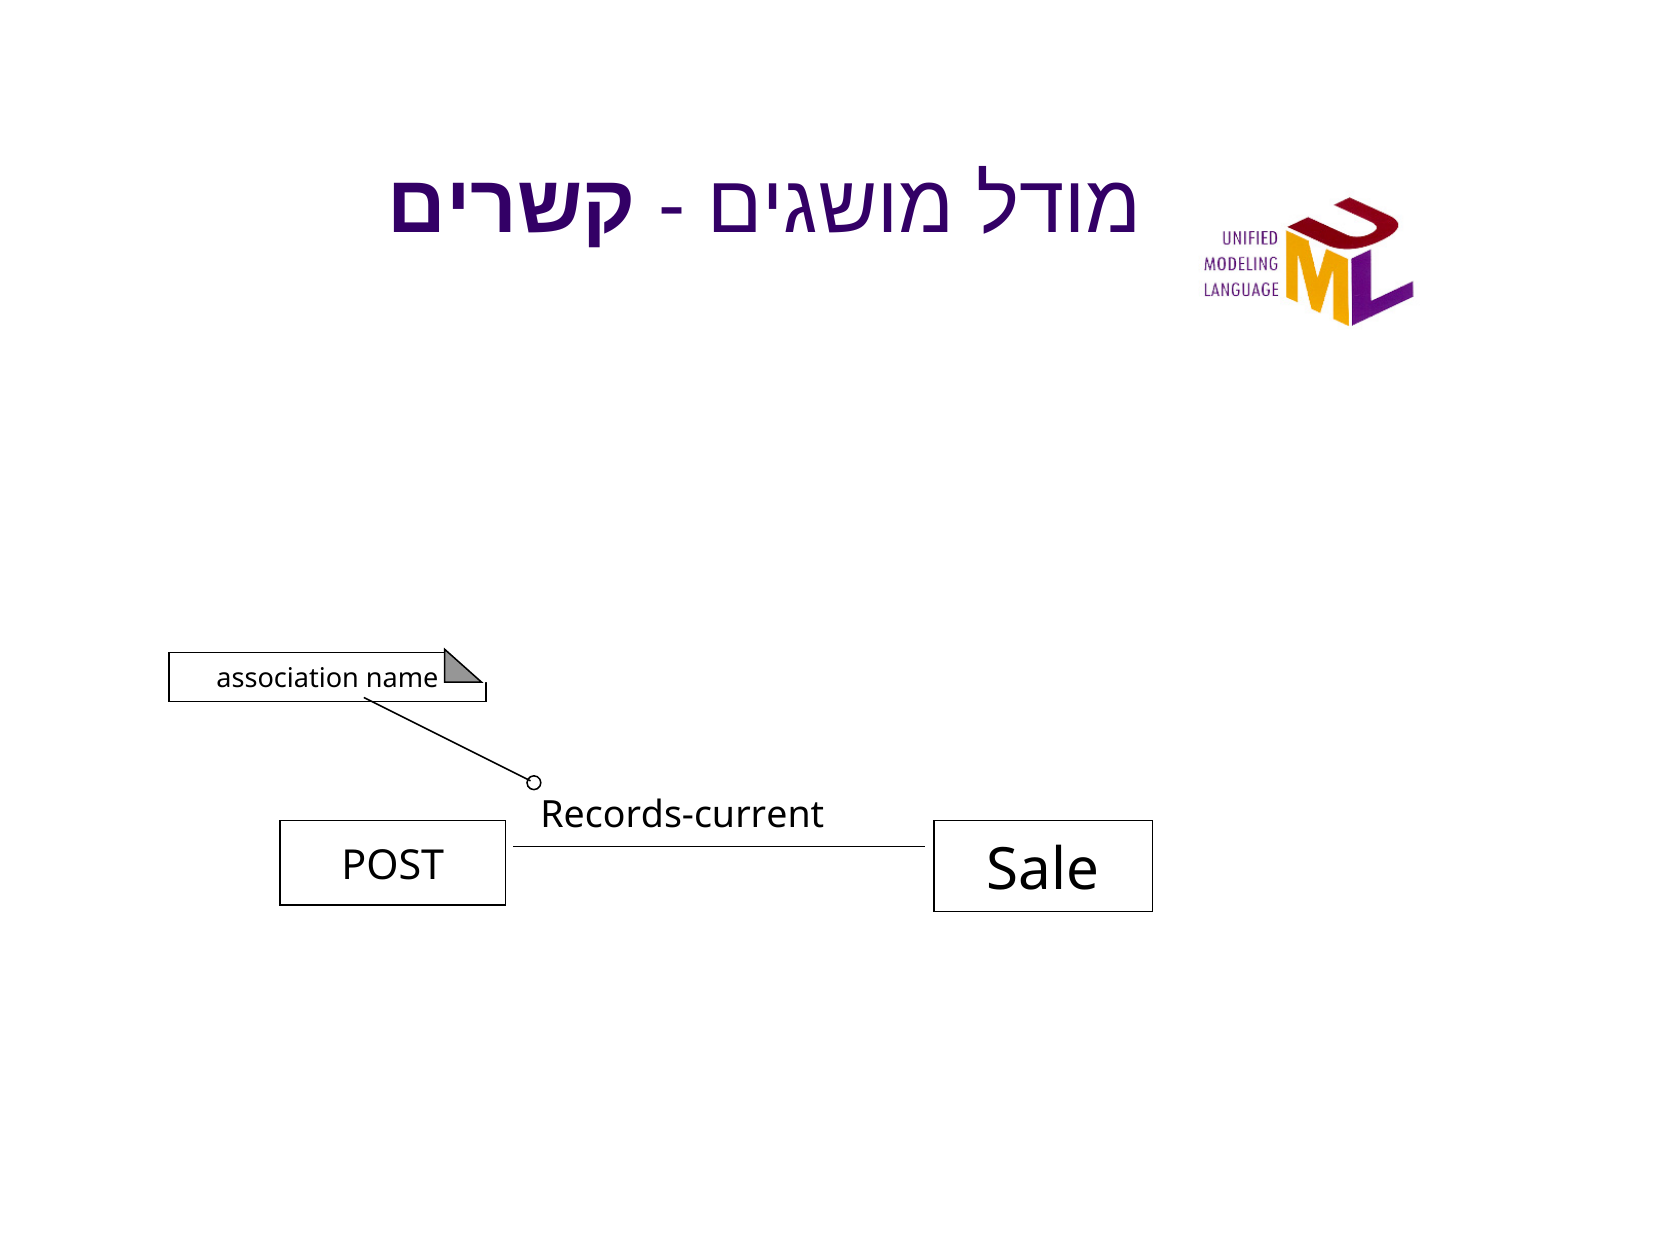

# מודל מושגים - קשרים
association name
Records-current
POST
Sale